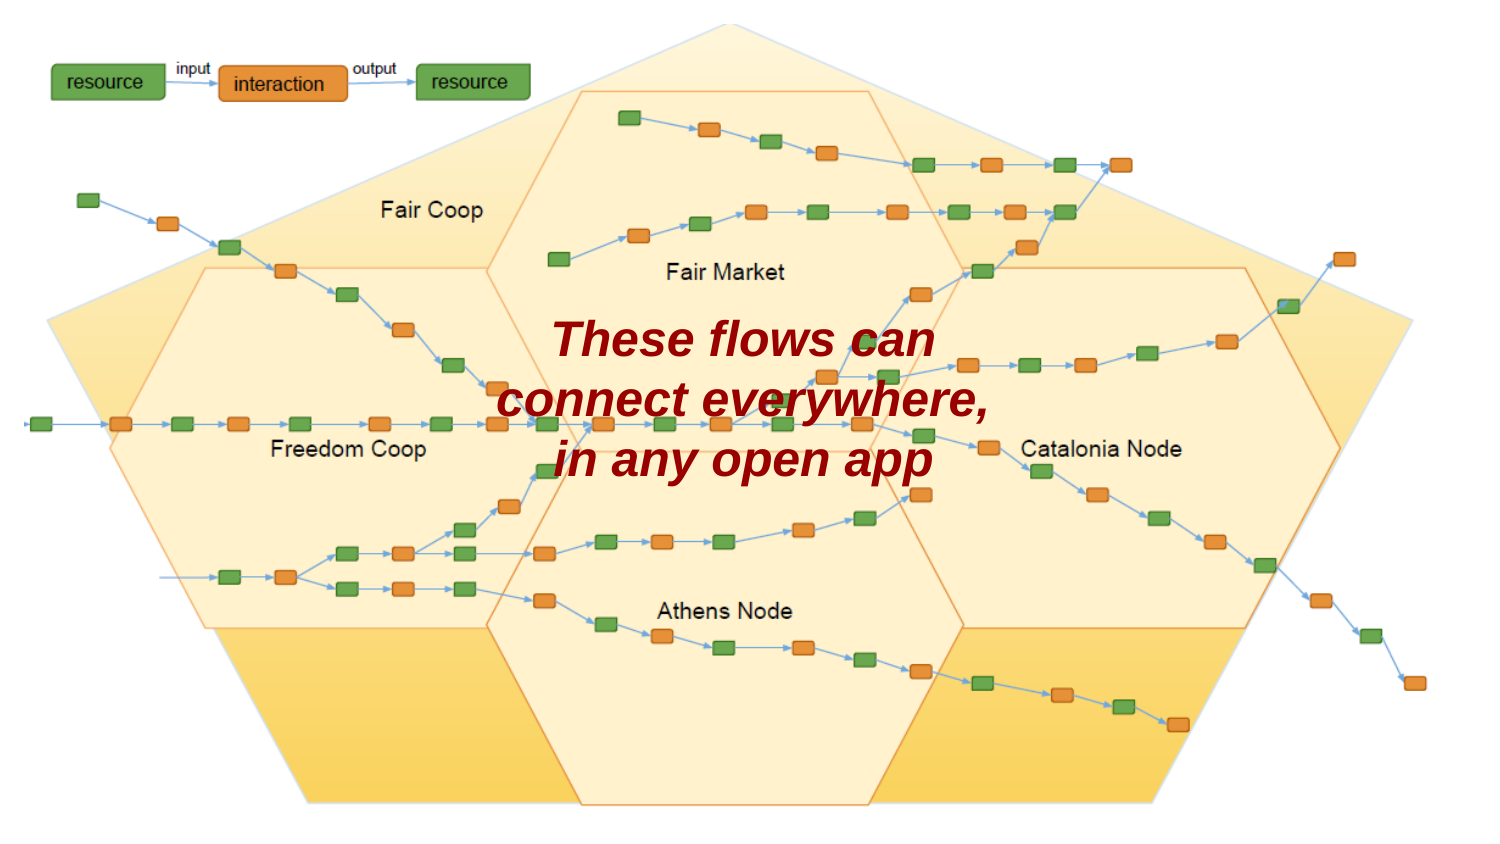

These flows can connect everywhere, in any open app